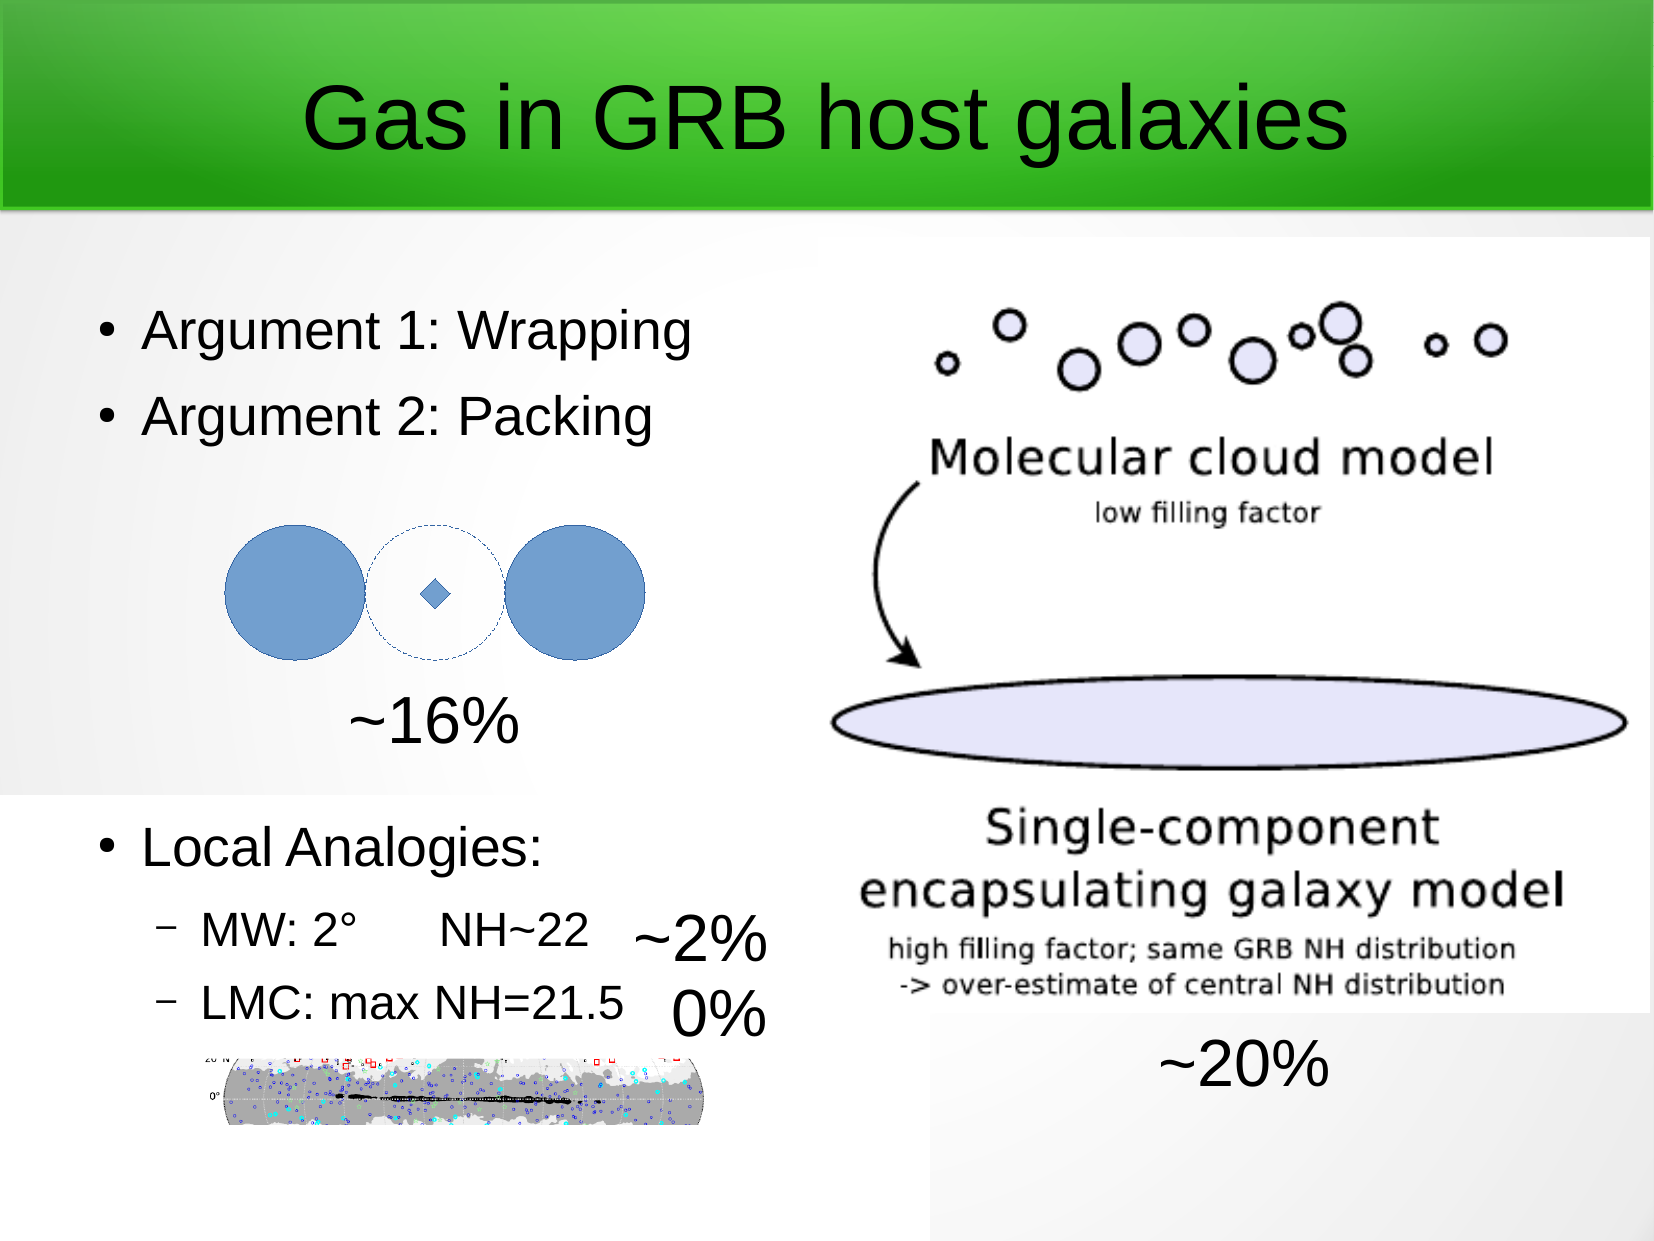

# Gas in GRB host galaxies
Argument 1: Wrapping
Argument 2: Packing
Local Analogies:
MW: 2° NH~22
LMC: max NH=21.5
~16%
~2%
0%
~20%